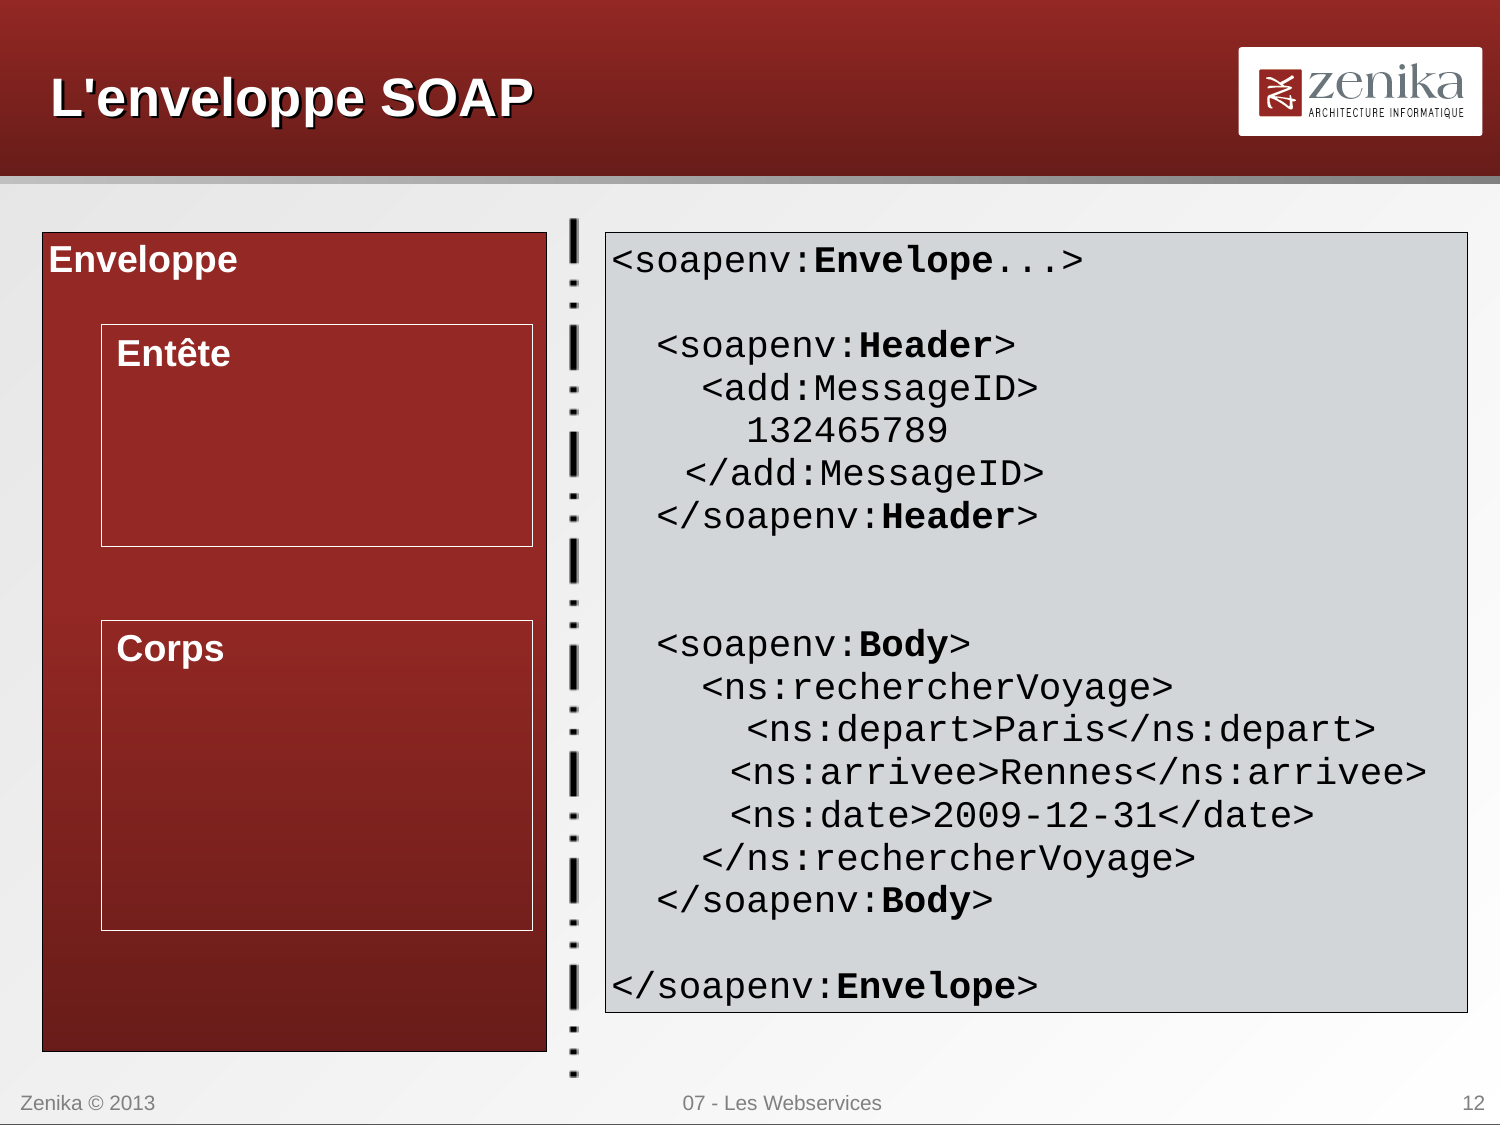

# L'enveloppe SOAP
Enveloppe
<soapenv:Envelope...>
 <soapenv:Header>
 <add:MessageID>
 132465789
	</add:MessageID>
 </soapenv:Header>
 <soapenv:Body>
 <ns:rechercherVoyage>
 <ns:depart>Paris</ns:depart>
	 <ns:arrivee>Rennes</ns:arrivee>
	 <ns:date>2009-12-31</date>
 </ns:rechercherVoyage>
 </soapenv:Body>
</soapenv:Envelope>
Entête
Corps